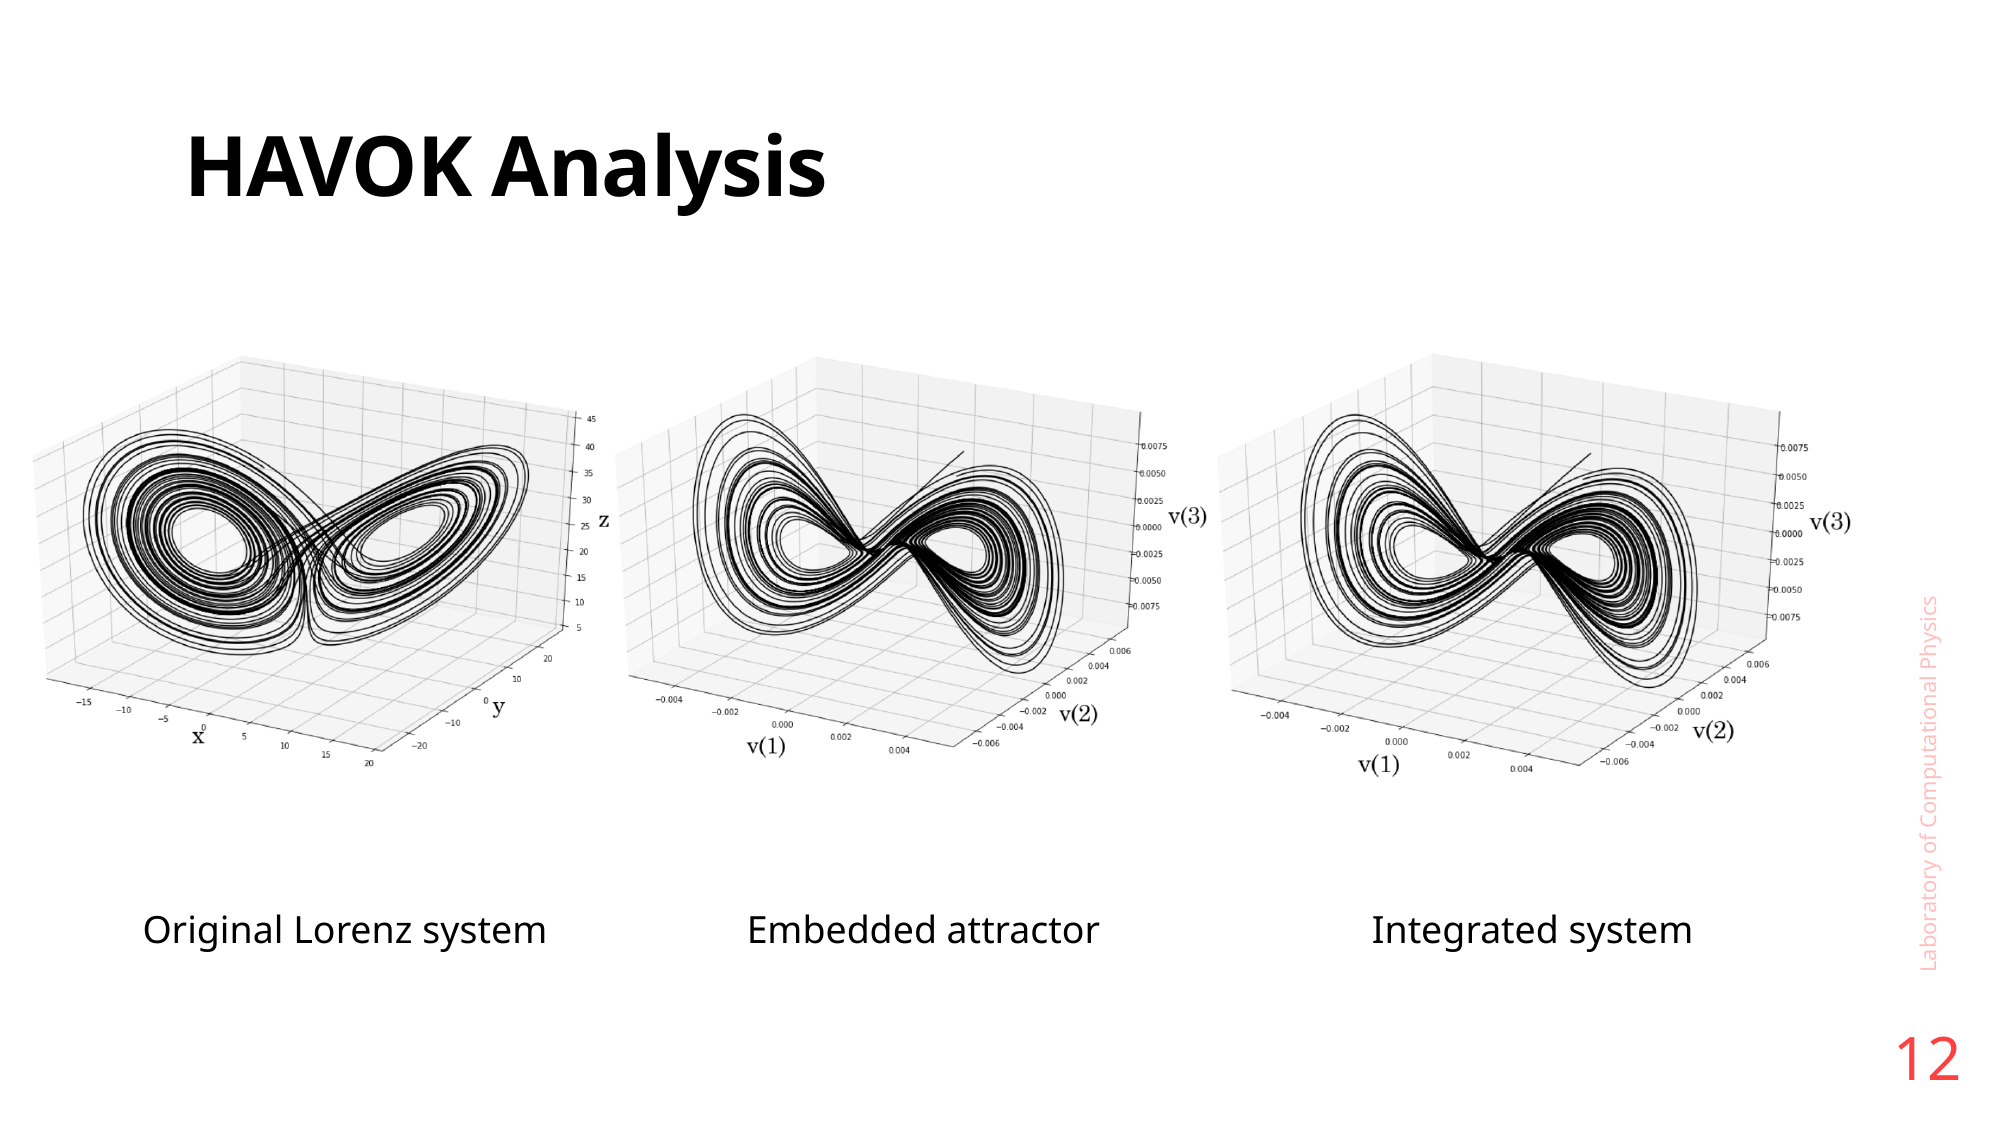

# HAVOK Analysis
Laboratory of Computational Physics
Original Lorenz system
Embedded attractor
Integrated system
12